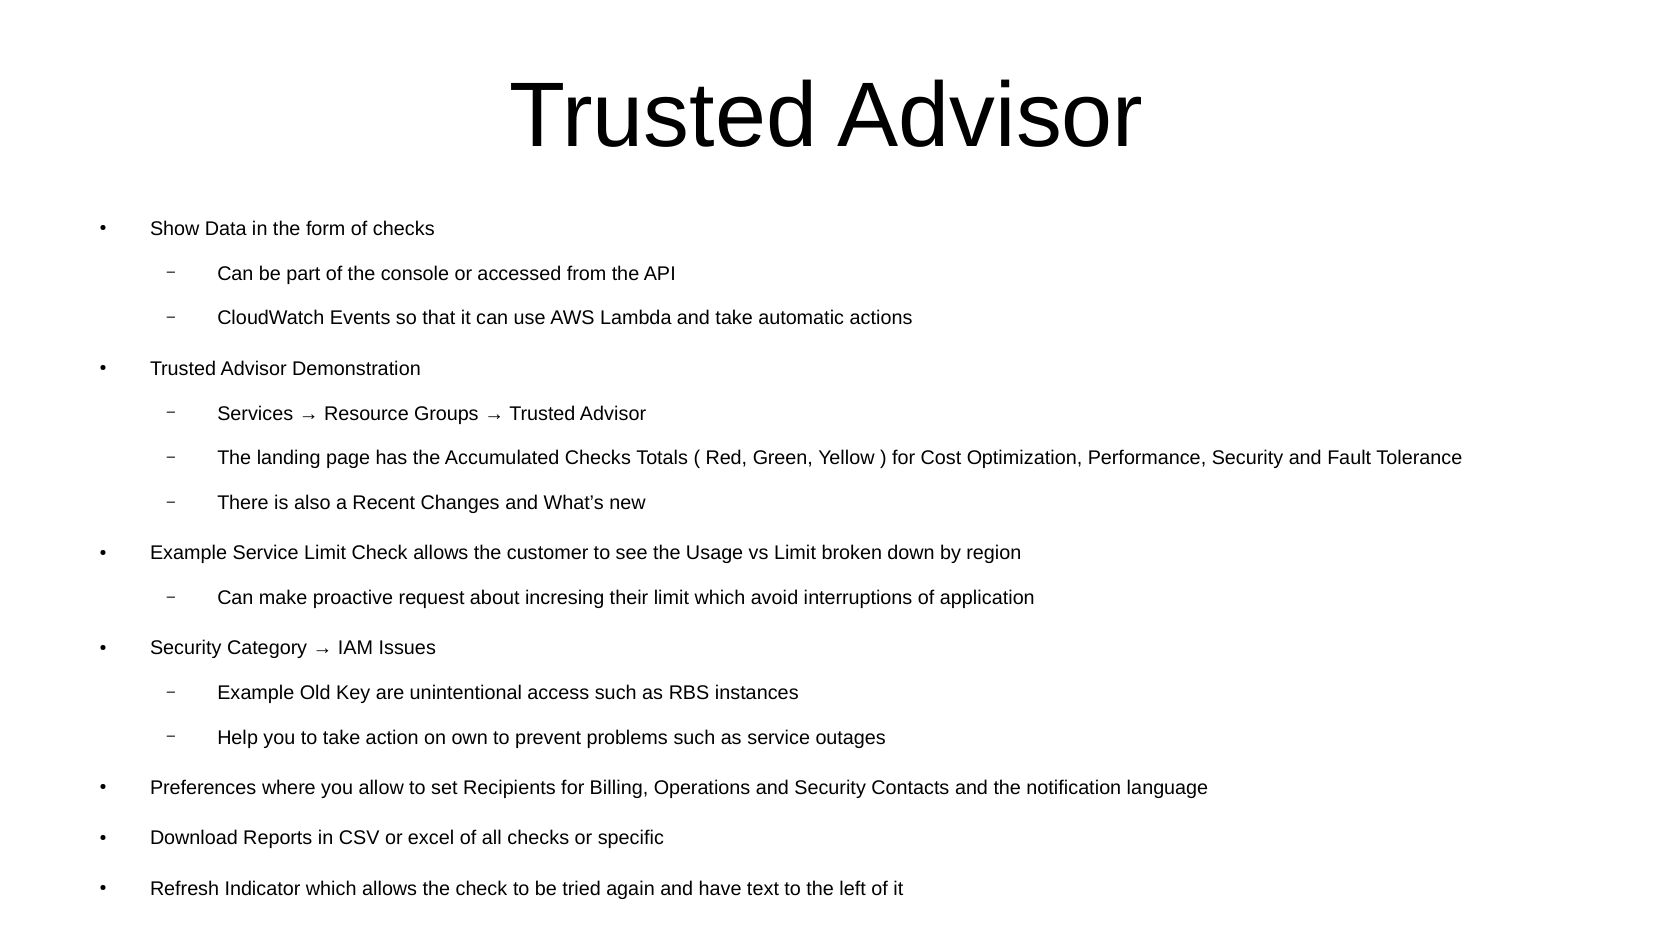

# Trusted Advisor
Show Data in the form of checks
Can be part of the console or accessed from the API
CloudWatch Events so that it can use AWS Lambda and take automatic actions
Trusted Advisor Demonstration
Services → Resource Groups → Trusted Advisor
The landing page has the Accumulated Checks Totals ( Red, Green, Yellow ) for Cost Optimization, Performance, Security and Fault Tolerance
There is also a Recent Changes and What’s new
Example Service Limit Check allows the customer to see the Usage vs Limit broken down by region
Can make proactive request about incresing their limit which avoid interruptions of application
Security Category → IAM Issues
Example Old Key are unintentional access such as RBS instances
Help you to take action on own to prevent problems such as service outages
Preferences where you allow to set Recipients for Billing, Operations and Security Contacts and the notification language
Download Reports in CSV or excel of all checks or specific
Refresh Indicator which allows the check to be tried again and have text to the left of it